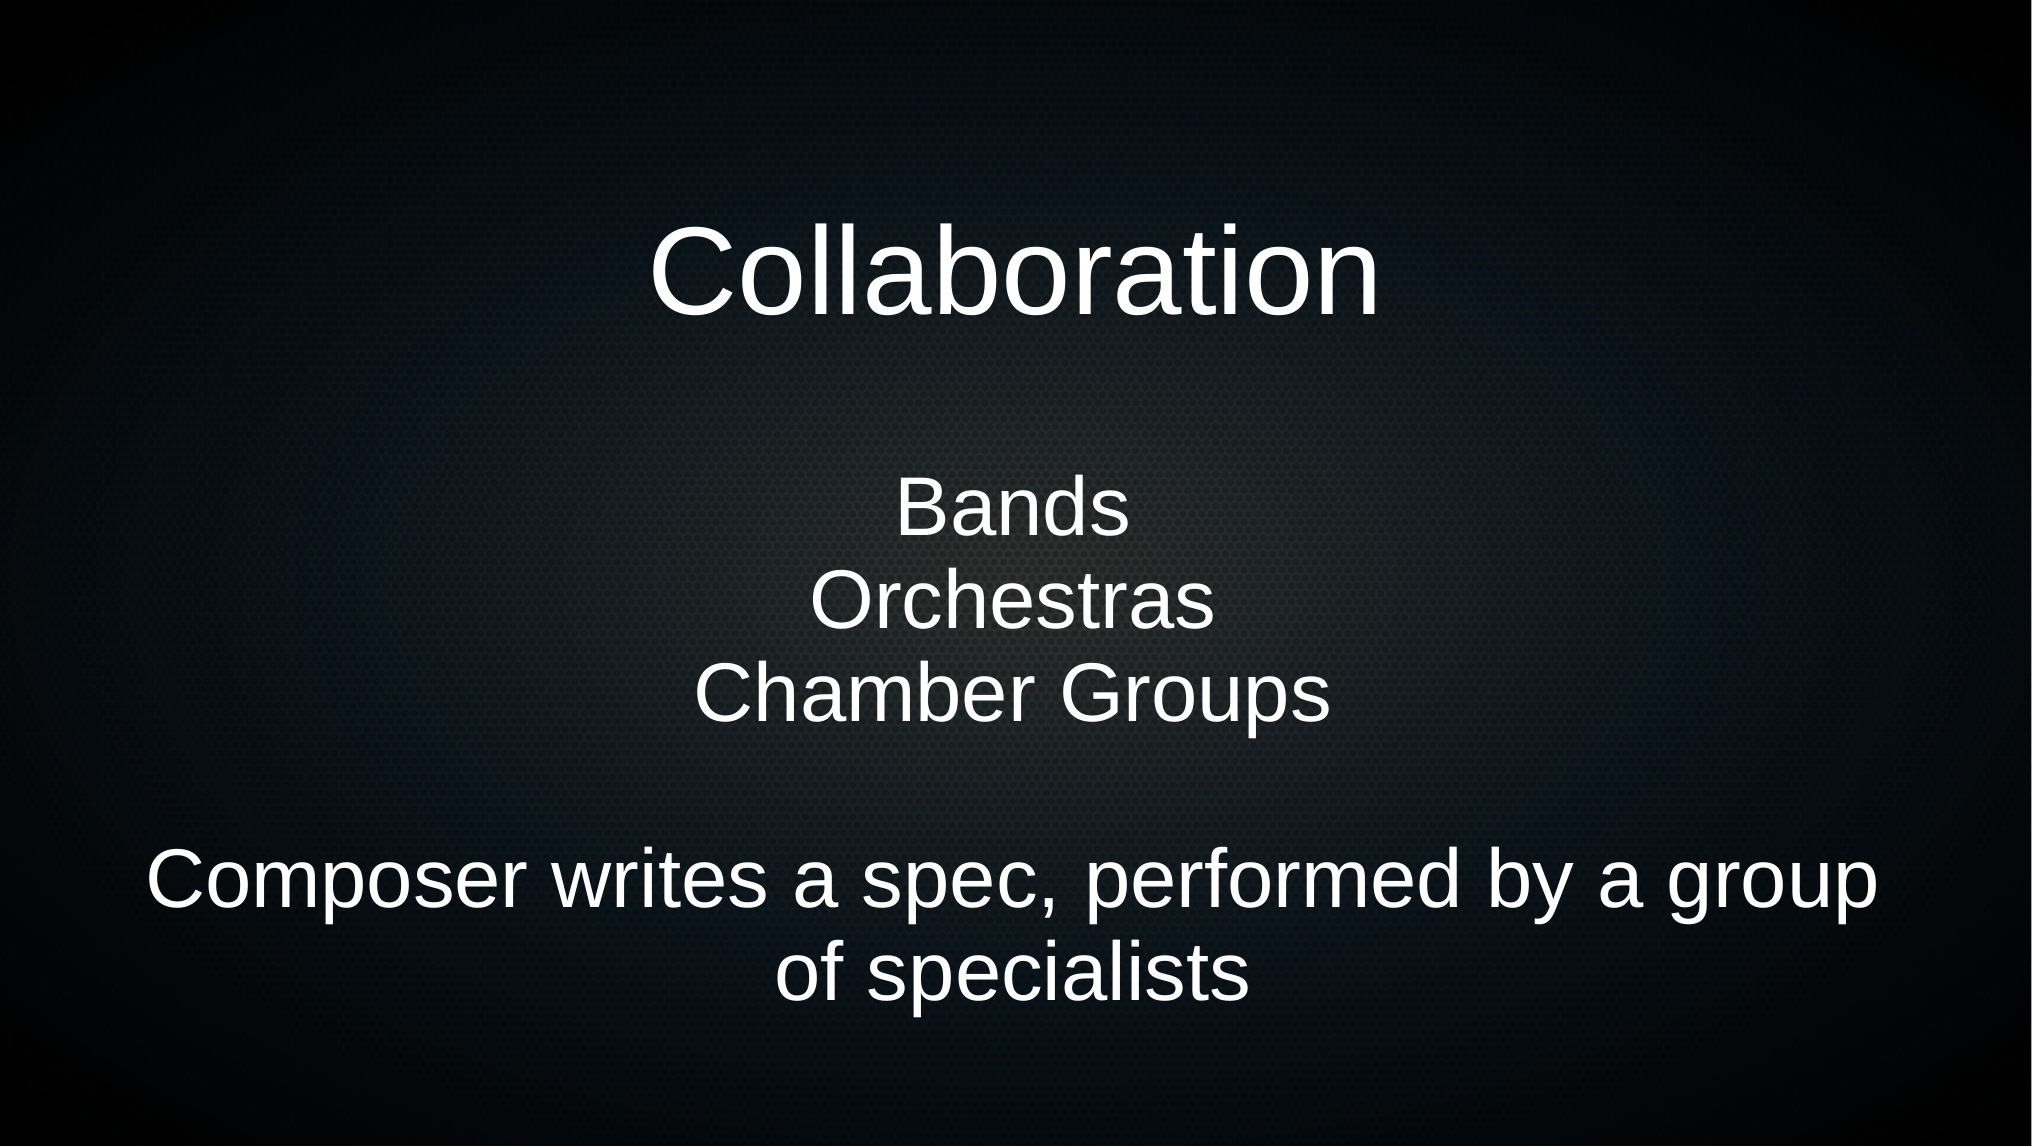

# Collaboration
Bands
Orchestras
Chamber Groups
Composer writes a spec, performed by a group of specialists